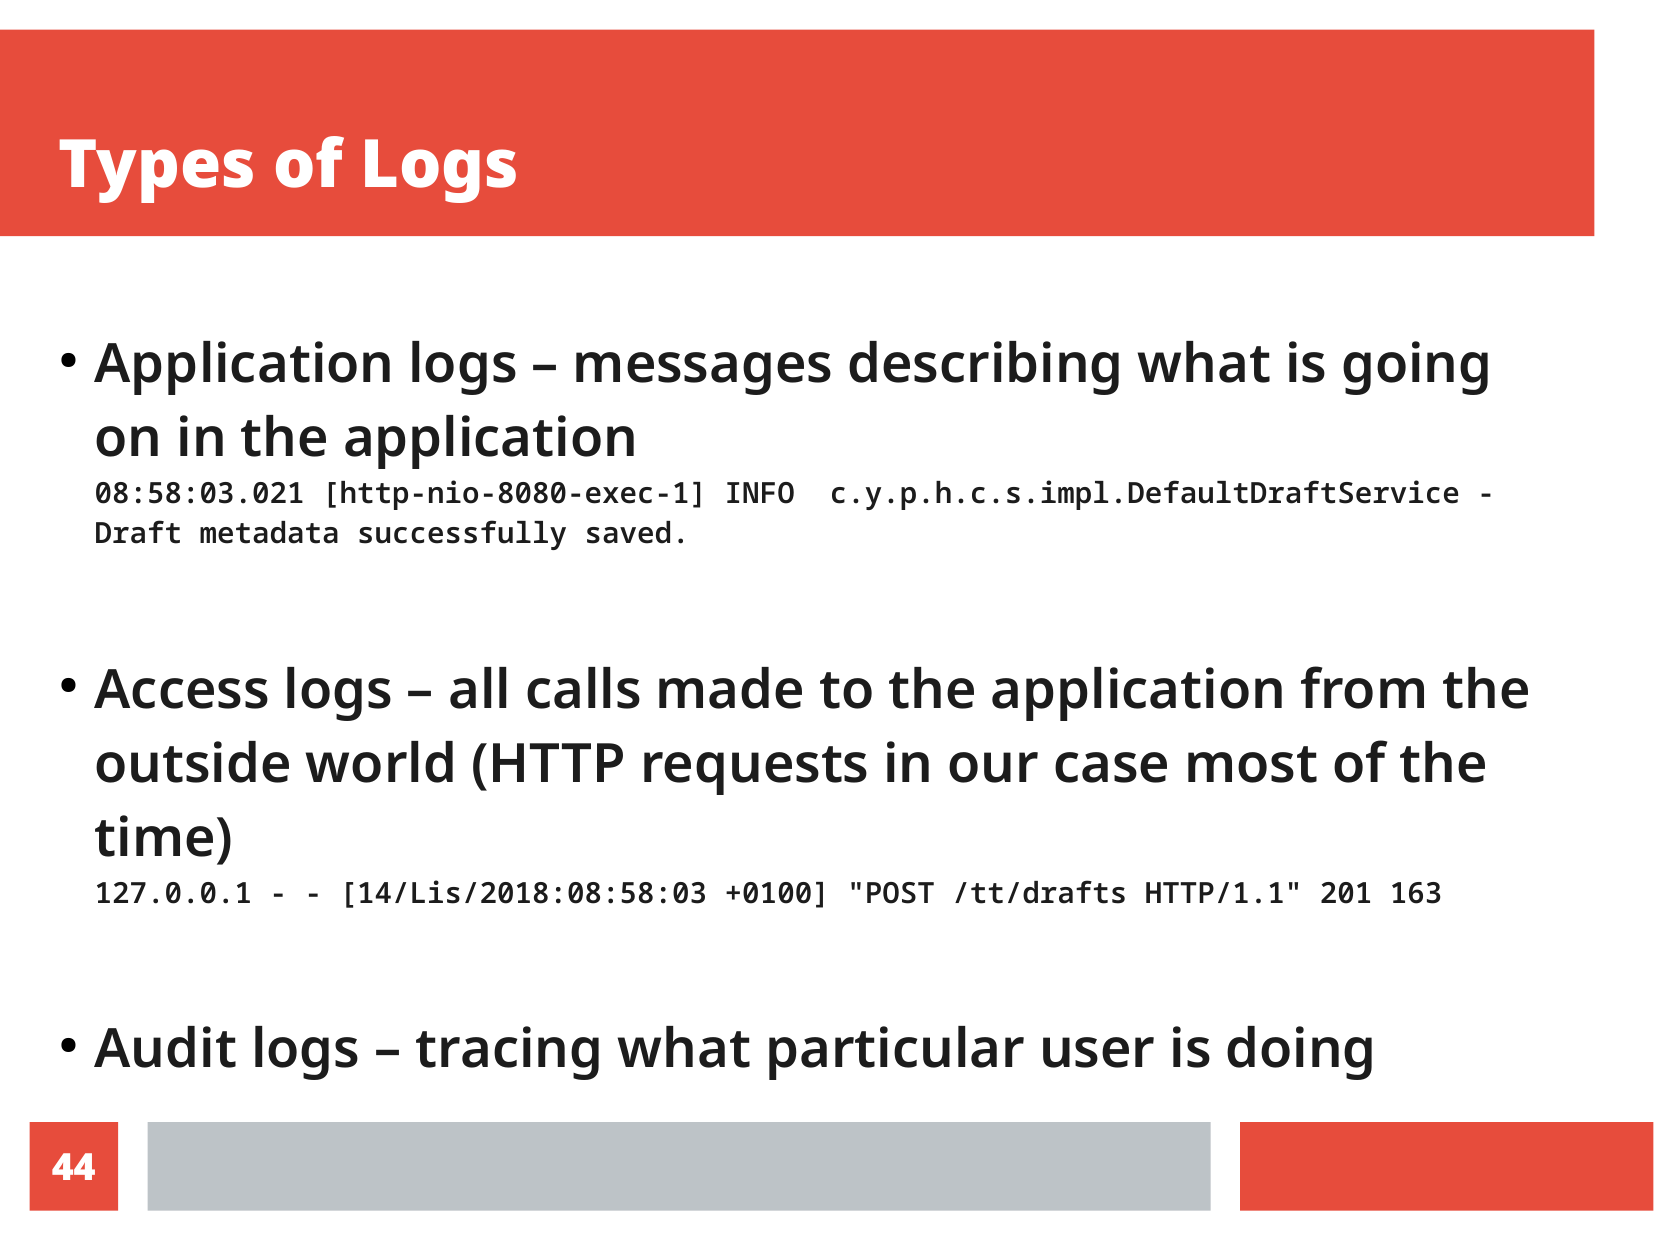

# Types of Logs
Application logs – messages describing what is going on in the application
08:58:03.021 [http-nio-8080-exec-1] INFO c.y.p.h.c.s.impl.DefaultDraftService - Draft metadata successfully saved.
Access logs – all calls made to the application from the outside world (HTTP requests in our case most of the time)
127.0.0.1 - - [14/Lis/2018:08:58:03 +0100] "POST /tt/drafts HTTP/1.1" 201 163
Audit logs – tracing what particular user is doing
44